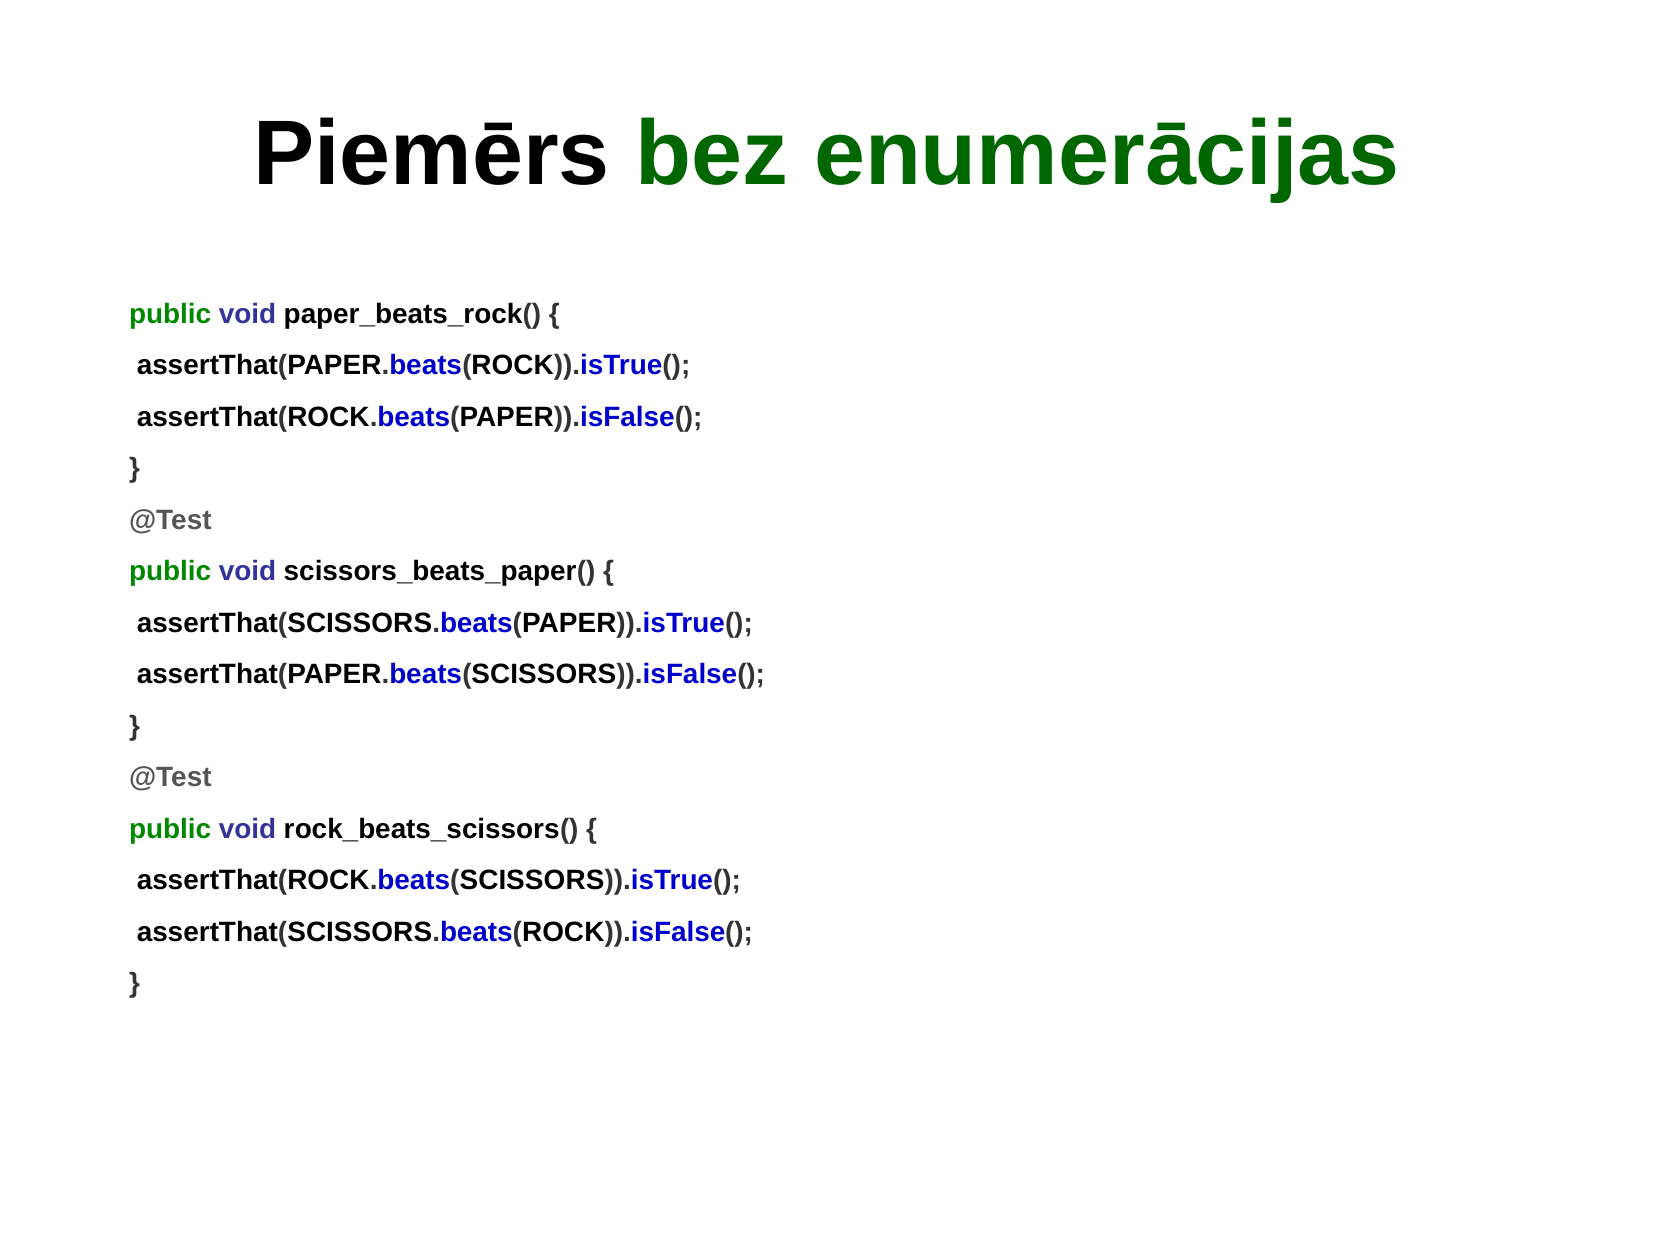

# Piemērs bez enumerācijas
 public void paper_beats_rock() {
 assertThat(PAPER.beats(ROCK)).isTrue();
 assertThat(ROCK.beats(PAPER)).isFalse();
 }
 @Test
 public void scissors_beats_paper() {
 assertThat(SCISSORS.beats(PAPER)).isTrue();
 assertThat(PAPER.beats(SCISSORS)).isFalse();
 }
 @Test
 public void rock_beats_scissors() {
 assertThat(ROCK.beats(SCISSORS)).isTrue();
 assertThat(SCISSORS.beats(ROCK)).isFalse();
 }